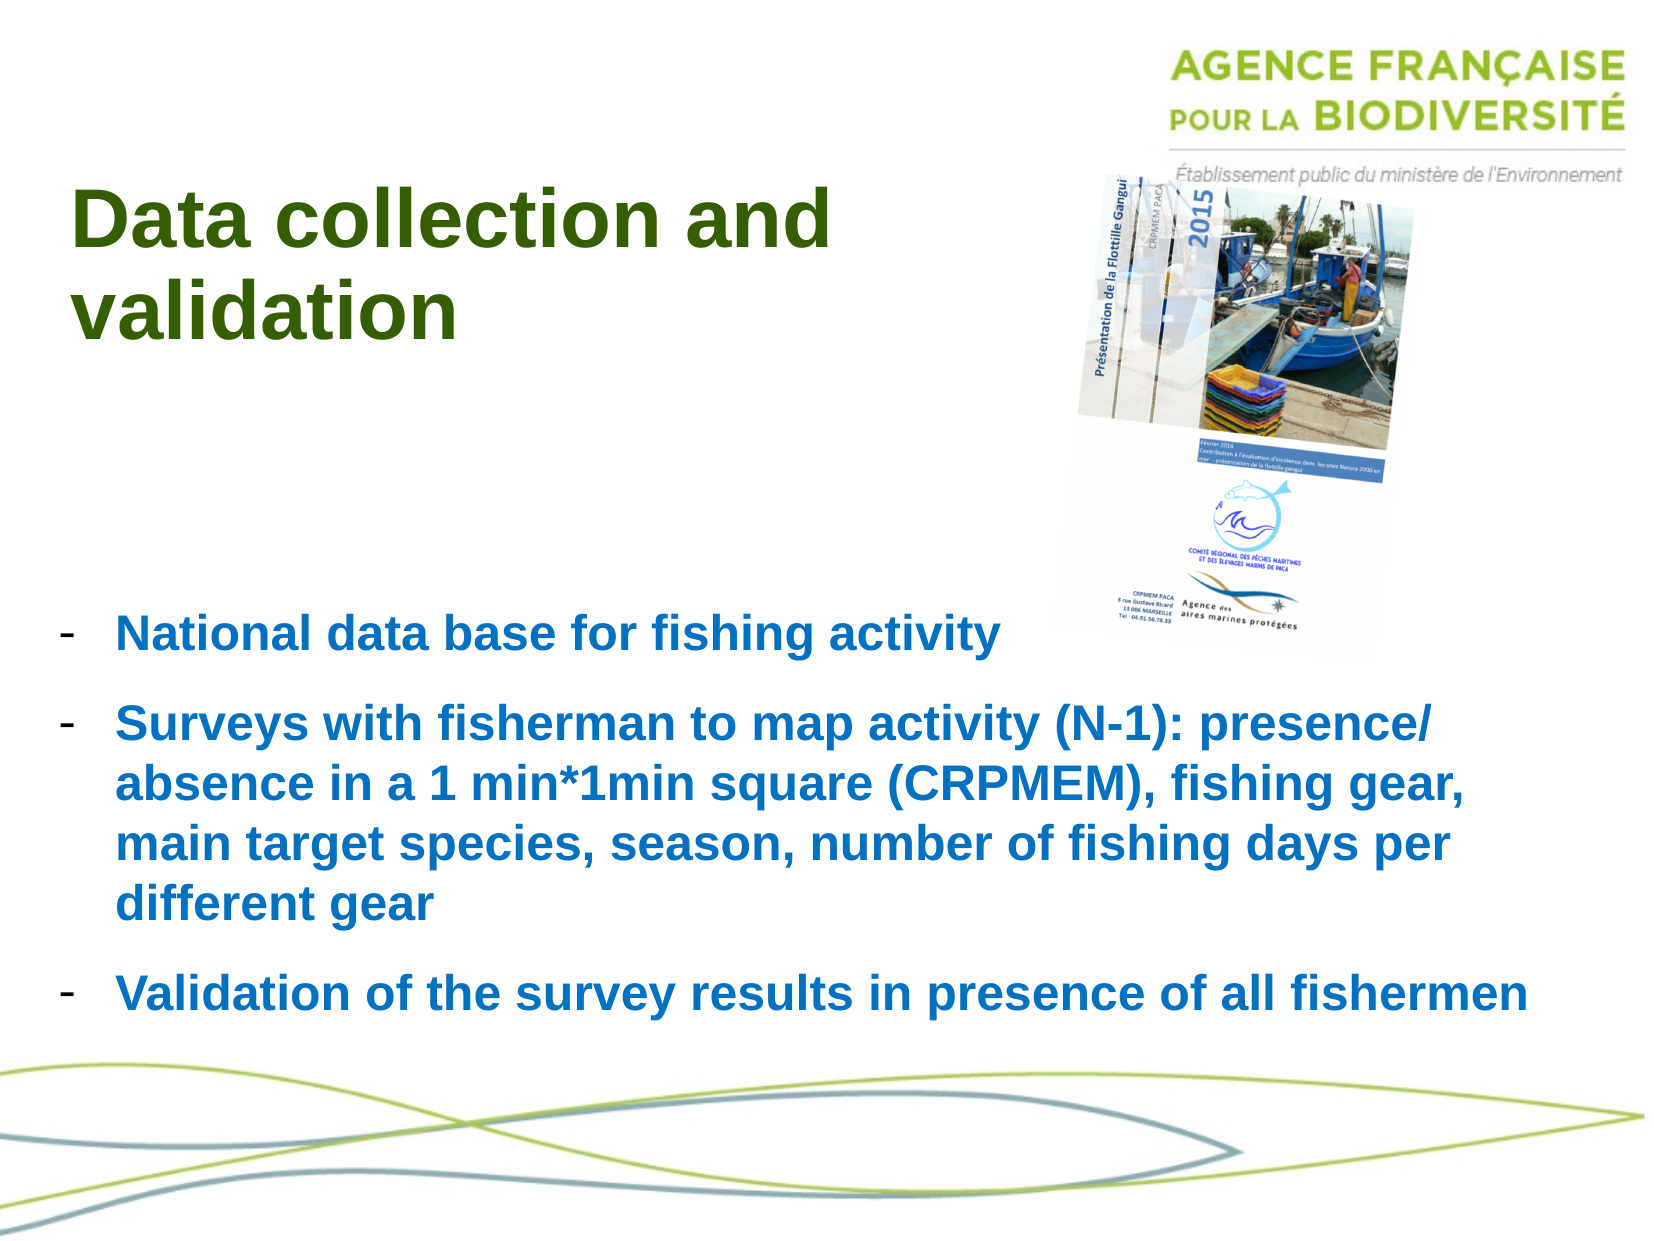

# Data collection and validation
National data base for fishing activity
Surveys with fisherman to map activity (N-1): presence/ absence in a 1 min*1min square (CRPMEM), fishing gear, main target species, season, number of fishing days per different gear
Validation of the survey results in presence of all fishermen